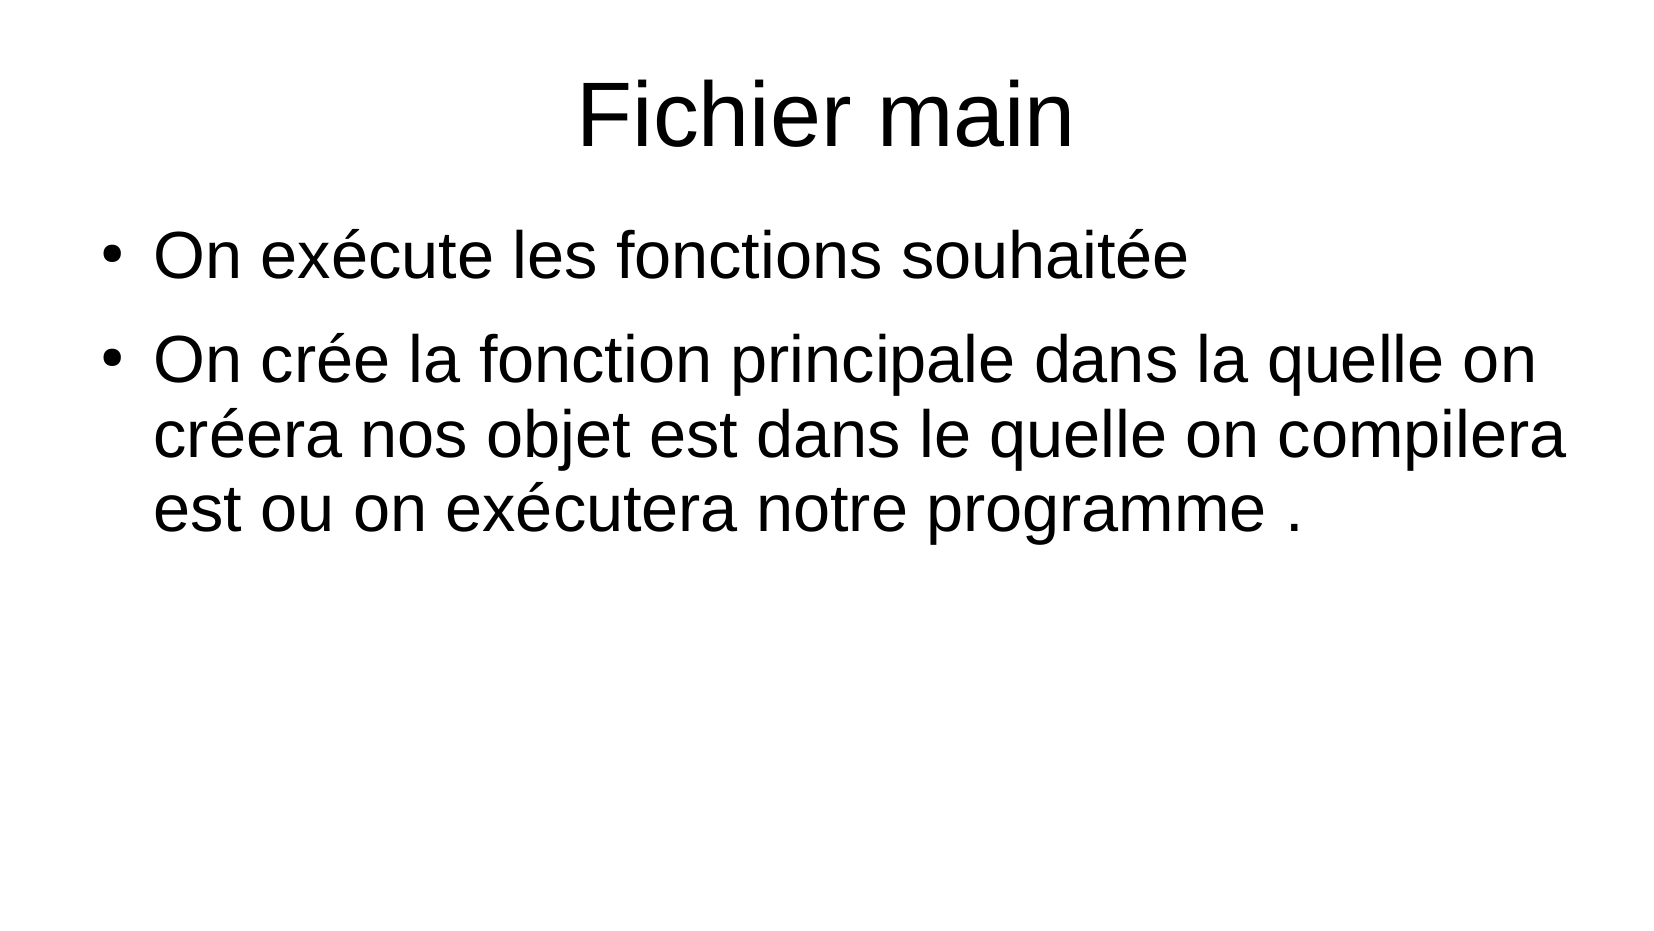

# Fichier main
On exécute les fonctions souhaitée
On crée la fonction principale dans la quelle on créera nos objet est dans le quelle on compilera est ou on exécutera notre programme .